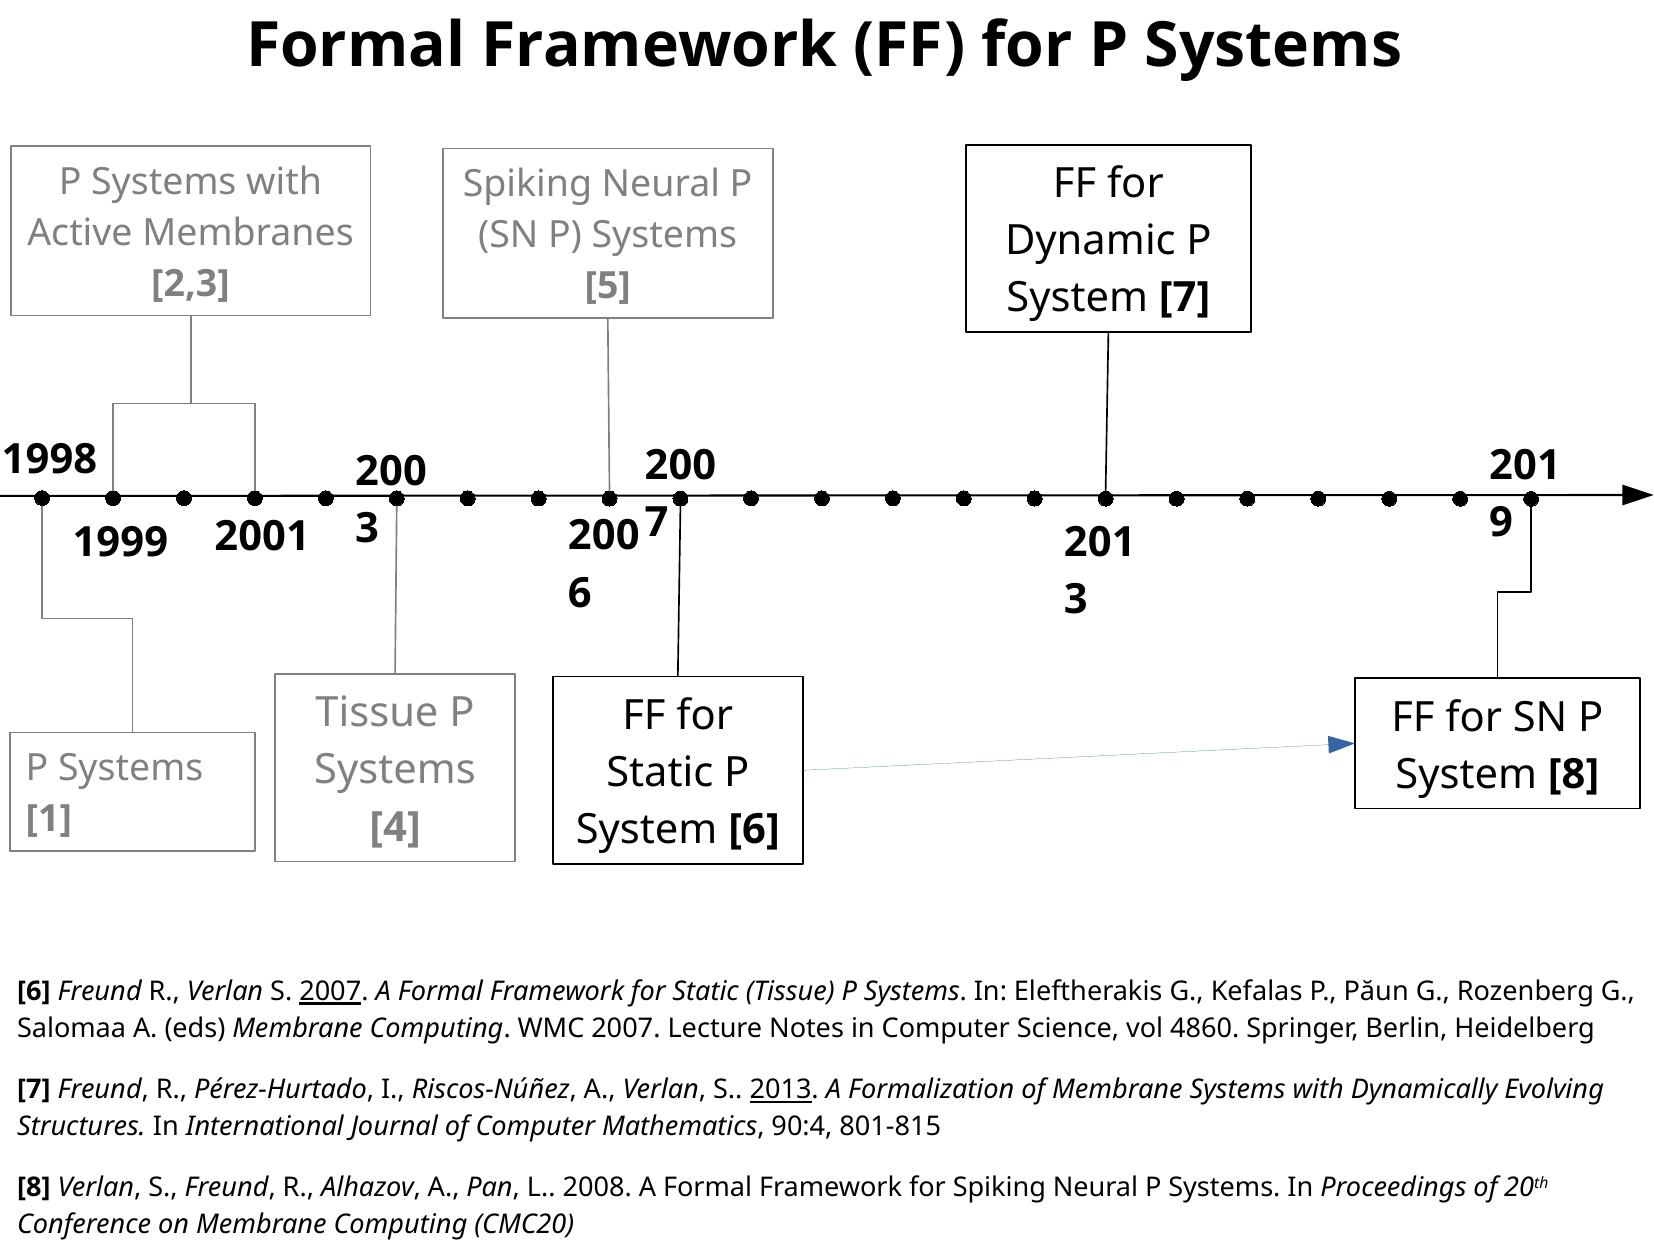

# Formal Framework (FF) for P Systems
FF for Dynamic P System [7]
P Systems with Active Membranes [2,3]
Spiking Neural P (SN P) Systems [5]
1998
2007
2019
2003
2006
2001
2013
1999
Tissue P Systems [4]
FF for Static P System [6]
FF for SN P System [8]
P Systems [1]
[6] Freund R., Verlan S. 2007. A Formal Framework for Static (Tissue) P Systems. In: Eleftherakis G., Kefalas P., Păun G., Rozenberg G., Salomaa A. (eds) Membrane Computing. WMC 2007. Lecture Notes in Computer Science, vol 4860. Springer, Berlin, Heidelberg
[7] Freund, R., Pérez-Hurtado, I., Riscos-Núñez, A., Verlan, S.. 2013. A Formalization of Membrane Systems with Dynamically Evolving Structures. In International Journal of Computer Mathematics, 90:4, 801-815
[8] Verlan, S., Freund, R., Alhazov, A., Pan, L.. 2008. A Formal Framework for Spiking Neural P Systems. In Proceedings of 20th Conference on Membrane Computing (CMC20)